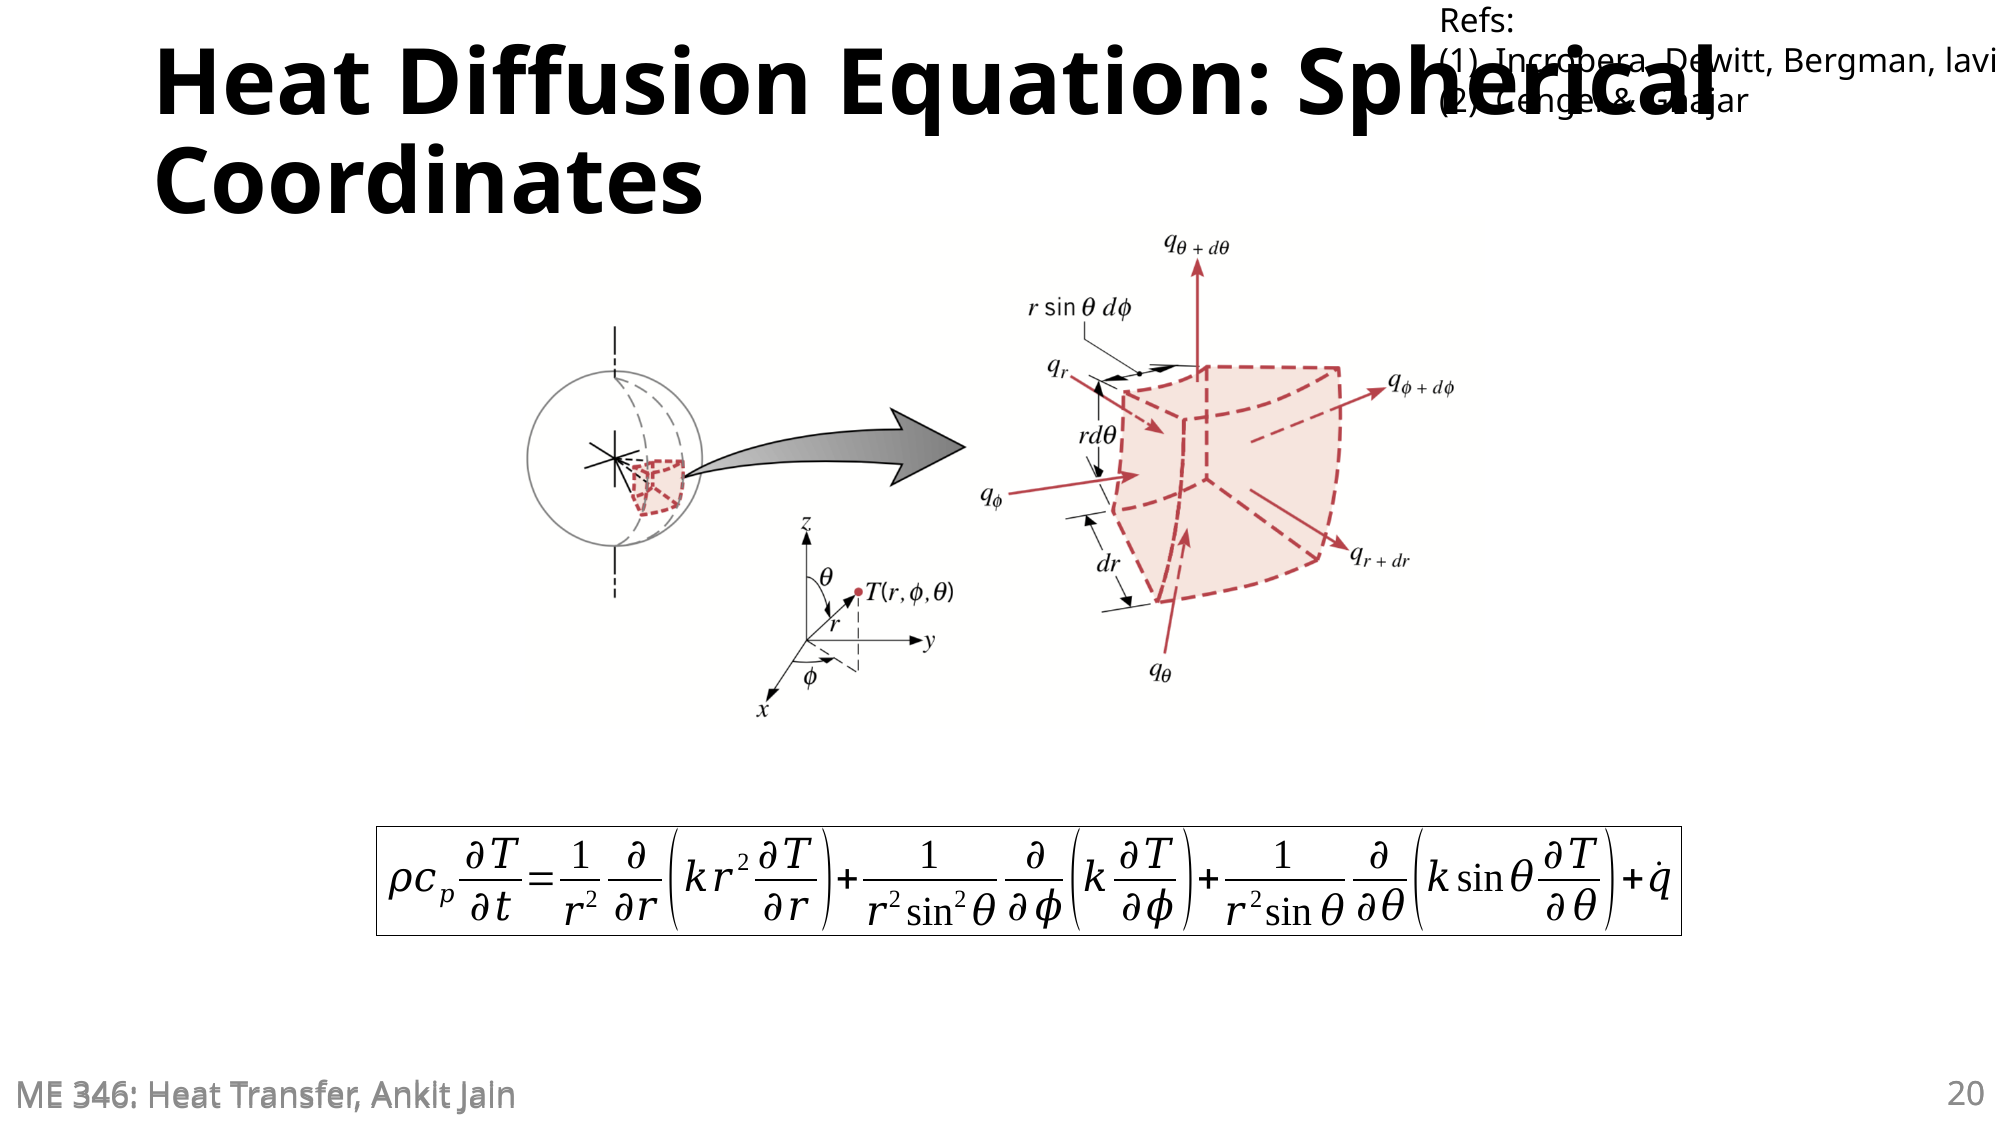

Refs:
Incropera, Dewitt, Bergman, lavine
Cengel & Ghajar
# Heat Diffusion Equation: Spherical Coordinates
ME 346: Heat Transfer, Ankit Jain
ME 346: Heat Transfer, Ankit Jain
20